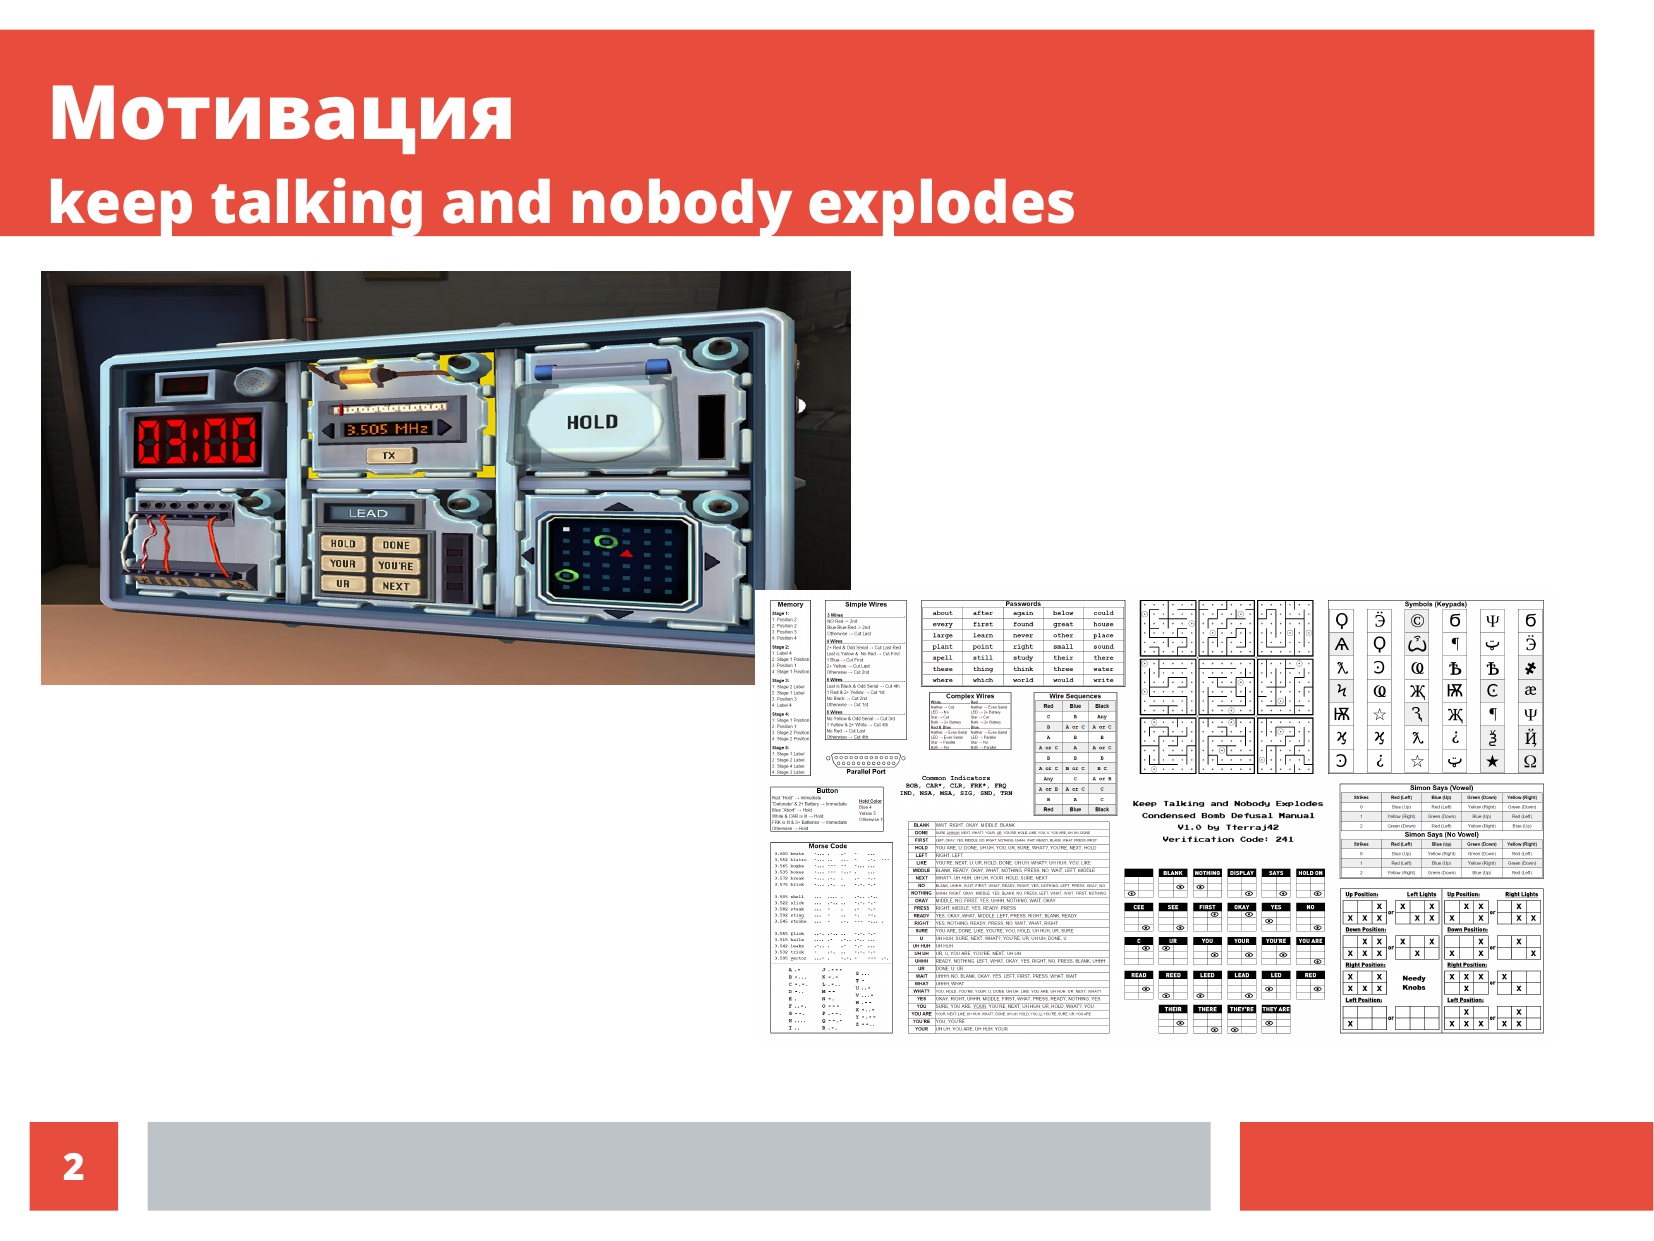

# Мотивация keep talking and nobody explodes
2